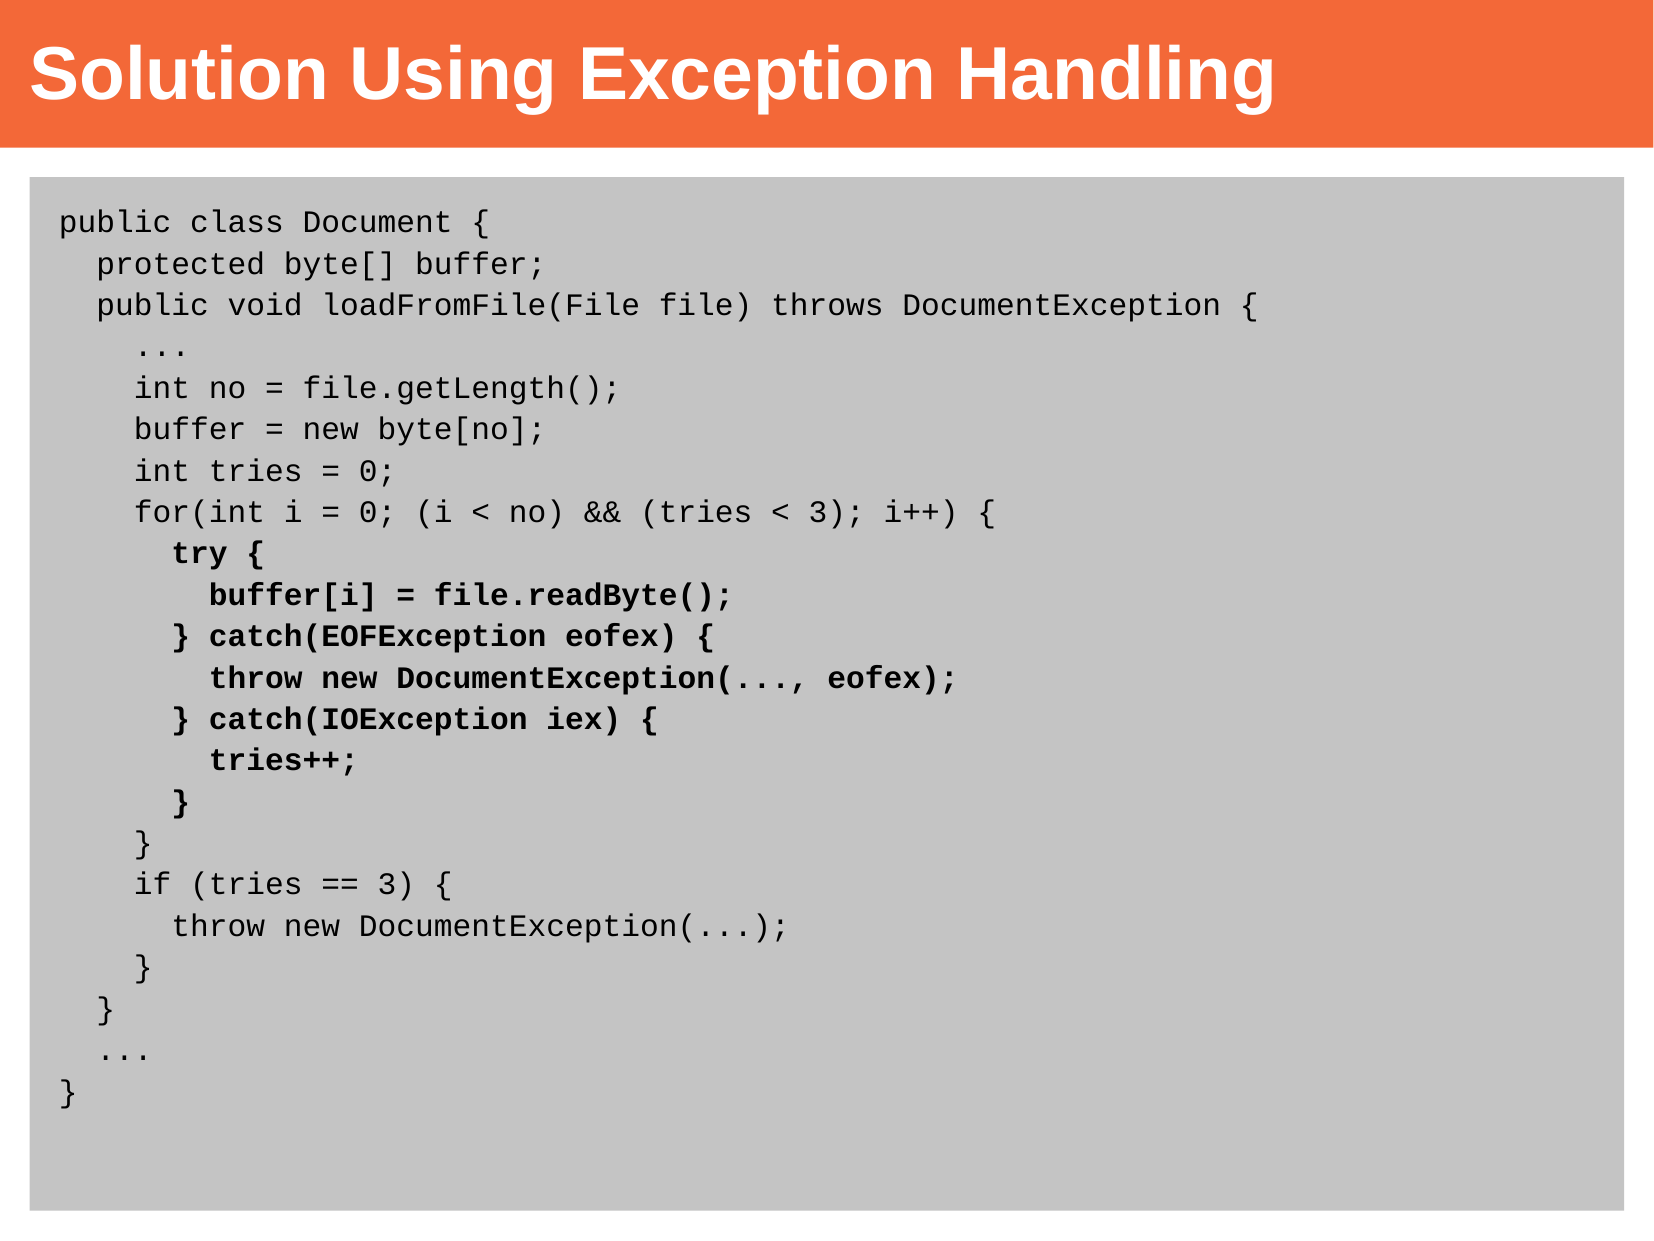

# Solution Using Exception Handling
public class Document {
 protected byte[] buffer;
 public void loadFromFile(File file) throws DocumentException {
 ...
 int no = file.getLength();
 buffer = new byte[no];
 int tries = 0;
 for(int i = 0; (i < no) && (tries < 3); i++) {
 try {
 buffer[i] = file.readByte();
 } catch(EOFException eofex) {
 throw new DocumentException(..., eofex);
 } catch(IOException iex) {
 tries++;
 }
 }
 if (tries == 3) {
 throw new DocumentException(...);
 }
 }
 ...
}
Advanced Design and Programming
29
© 2018 Dirk Riehle - All Rights Reserved